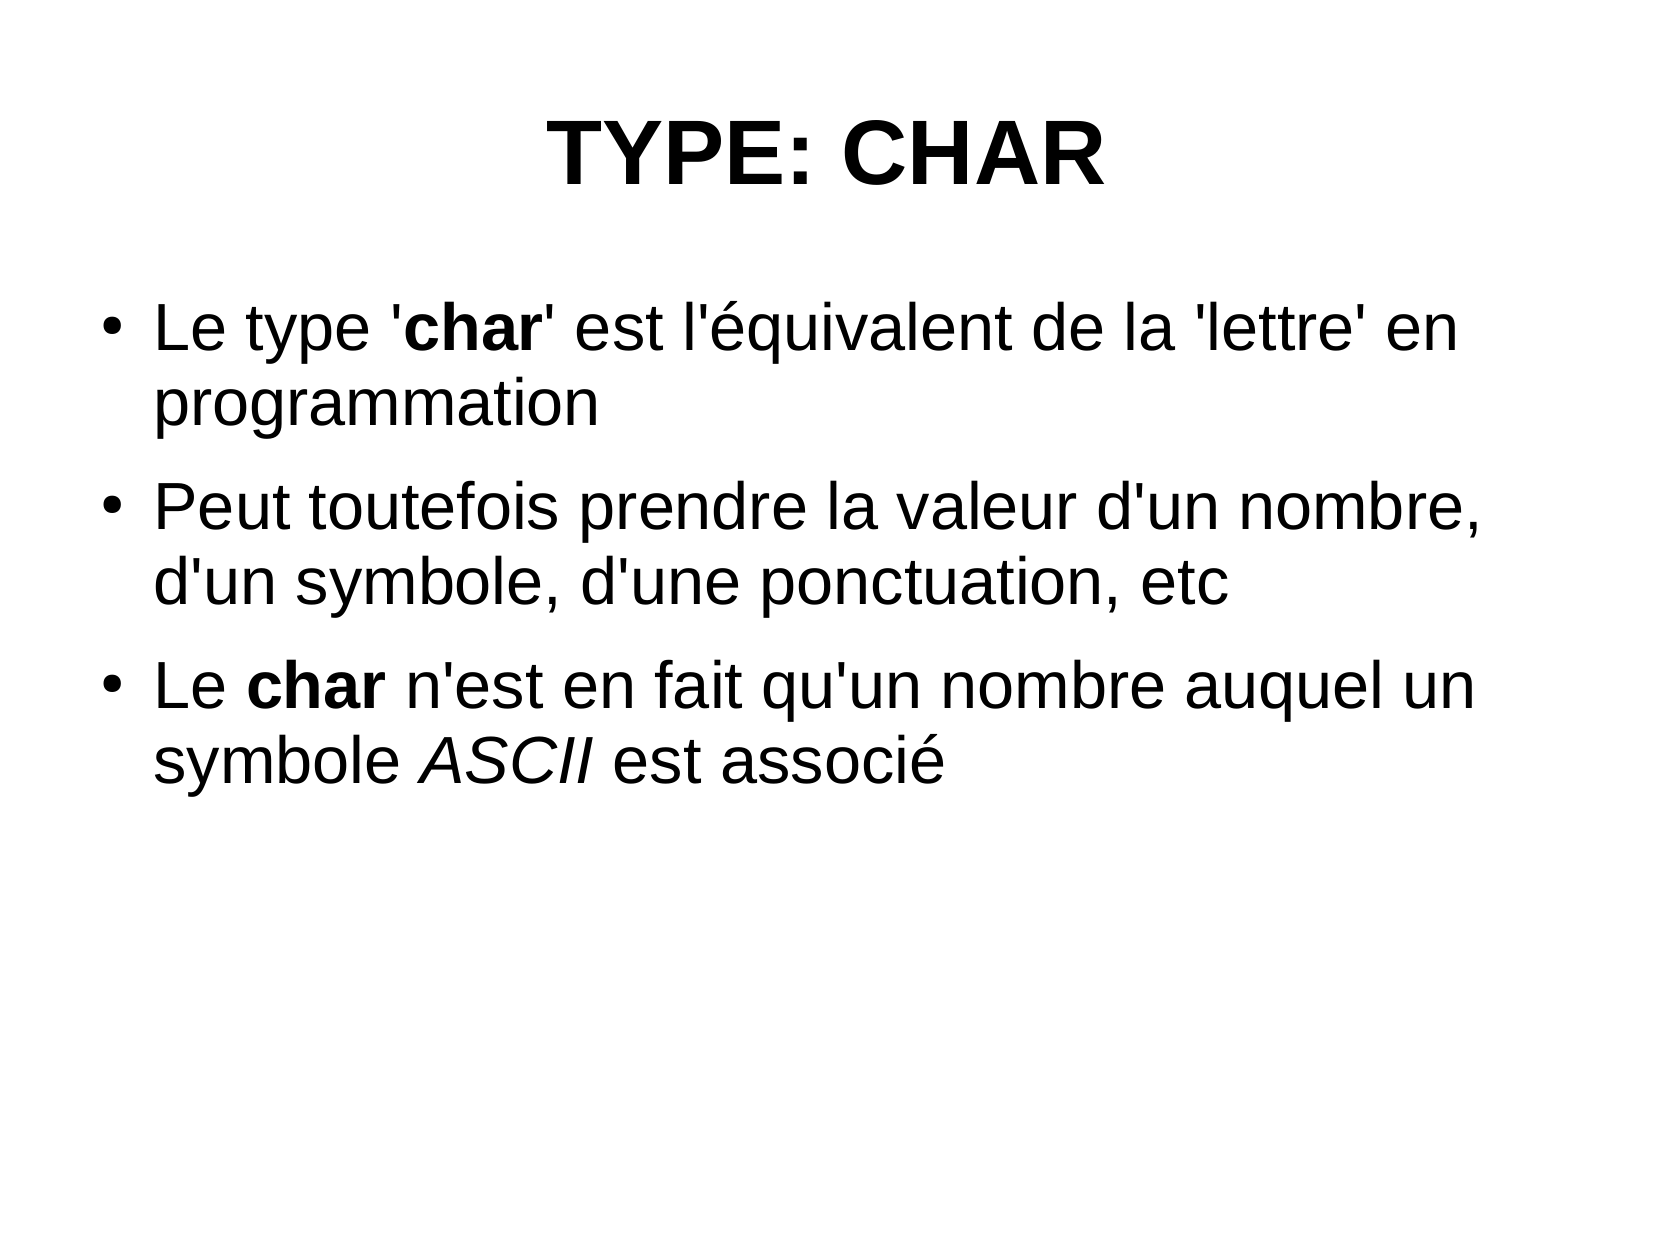

# TYPE: CHAR
Le type 'char' est l'équivalent de la 'lettre' en programmation
Peut toutefois prendre la valeur d'un nombre, d'un symbole, d'une ponctuation, etc
Le char n'est en fait qu'un nombre auquel un symbole ASCII est associé